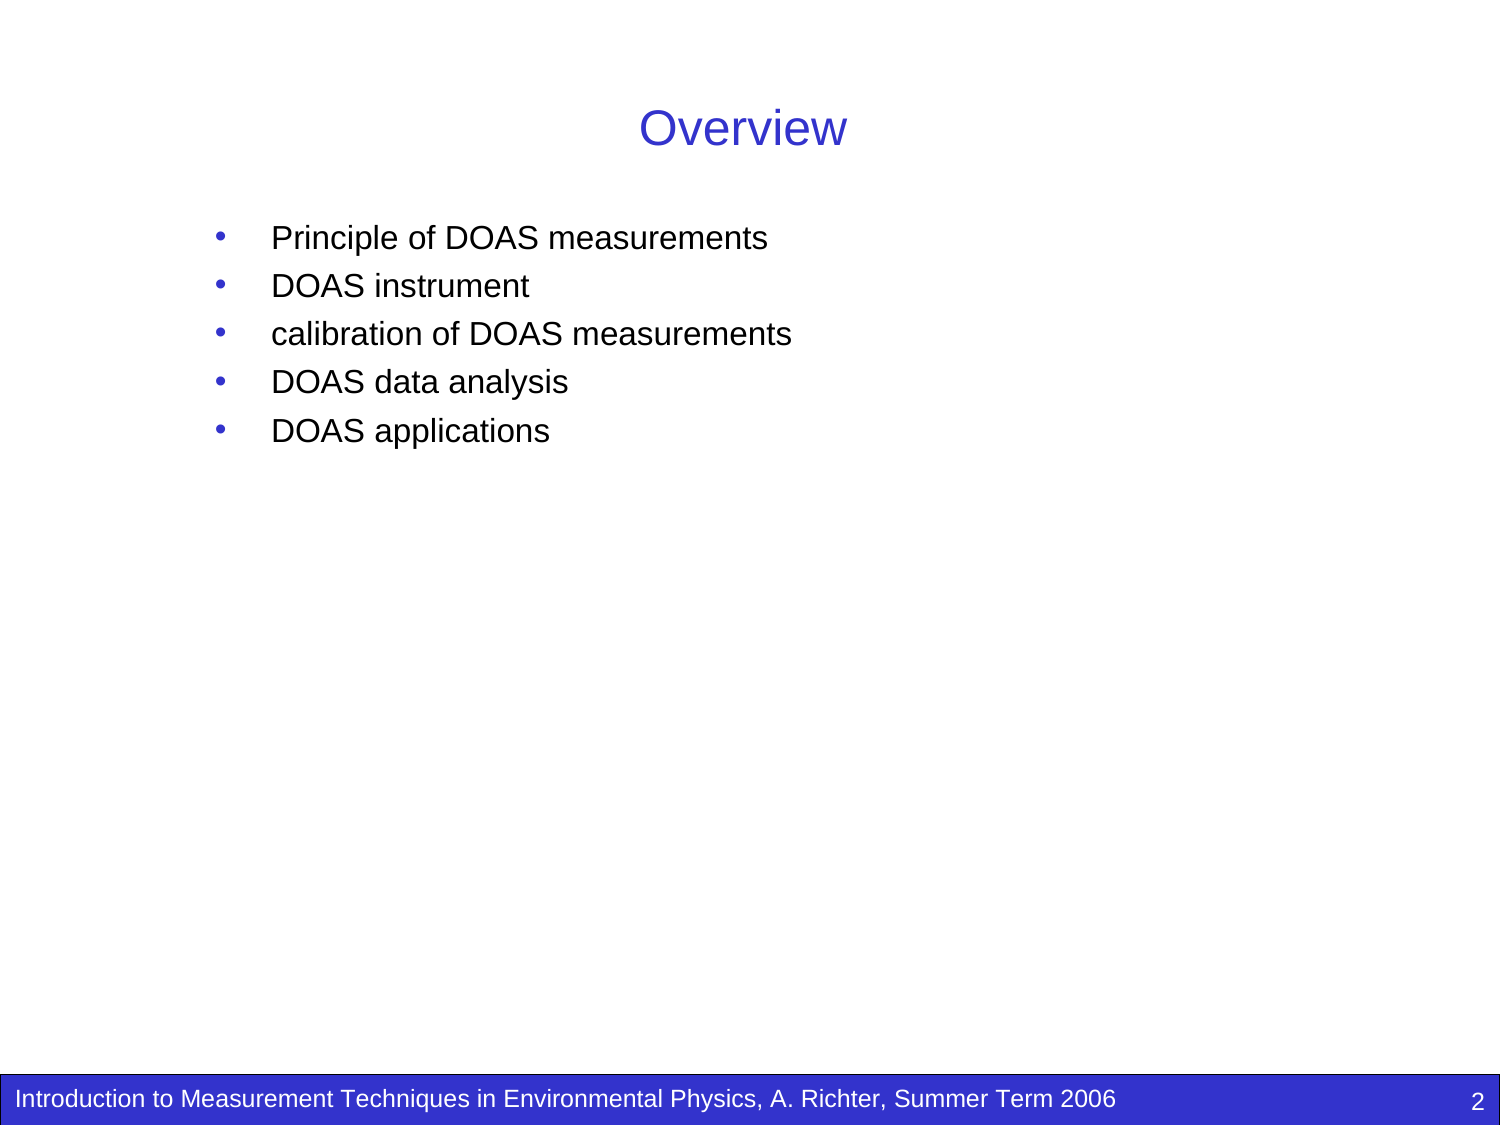

Overview
Principle of DOAS measurements
DOAS instrument
calibration of DOAS measurements
DOAS data analysis
DOAS applications
2